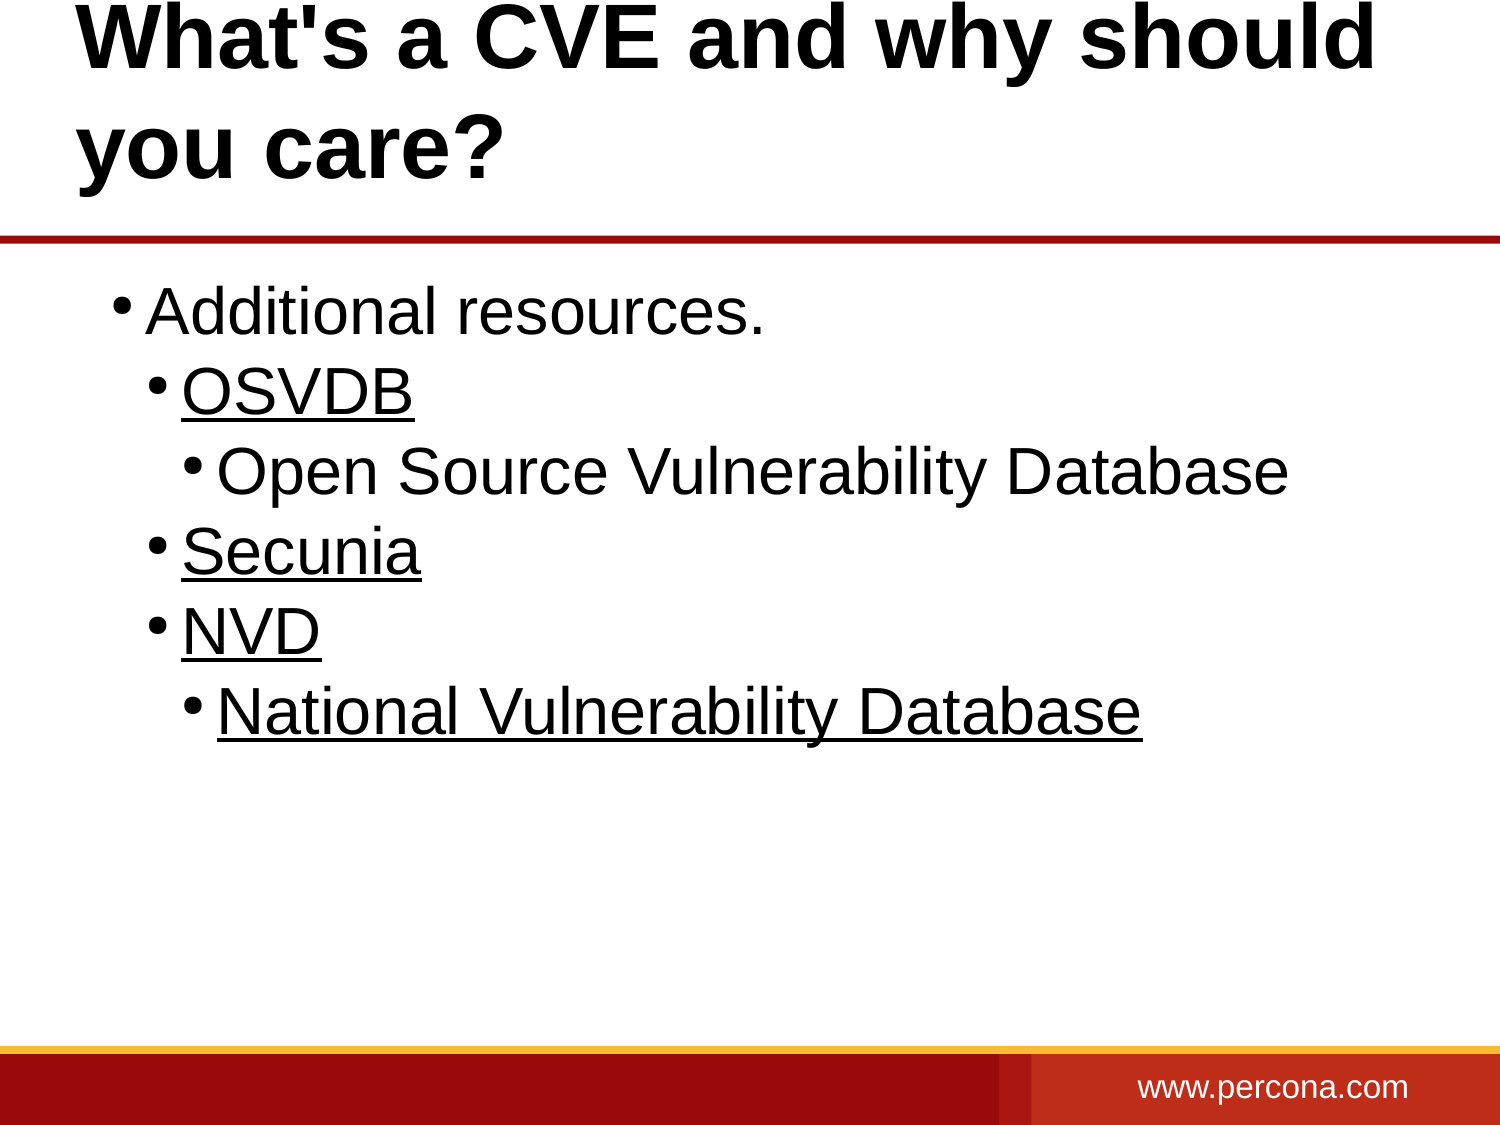

What's a CVE and why should you care?
Additional resources.
OSVDB
Open Source Vulnerability Database
Secunia
NVD
National Vulnerability Database